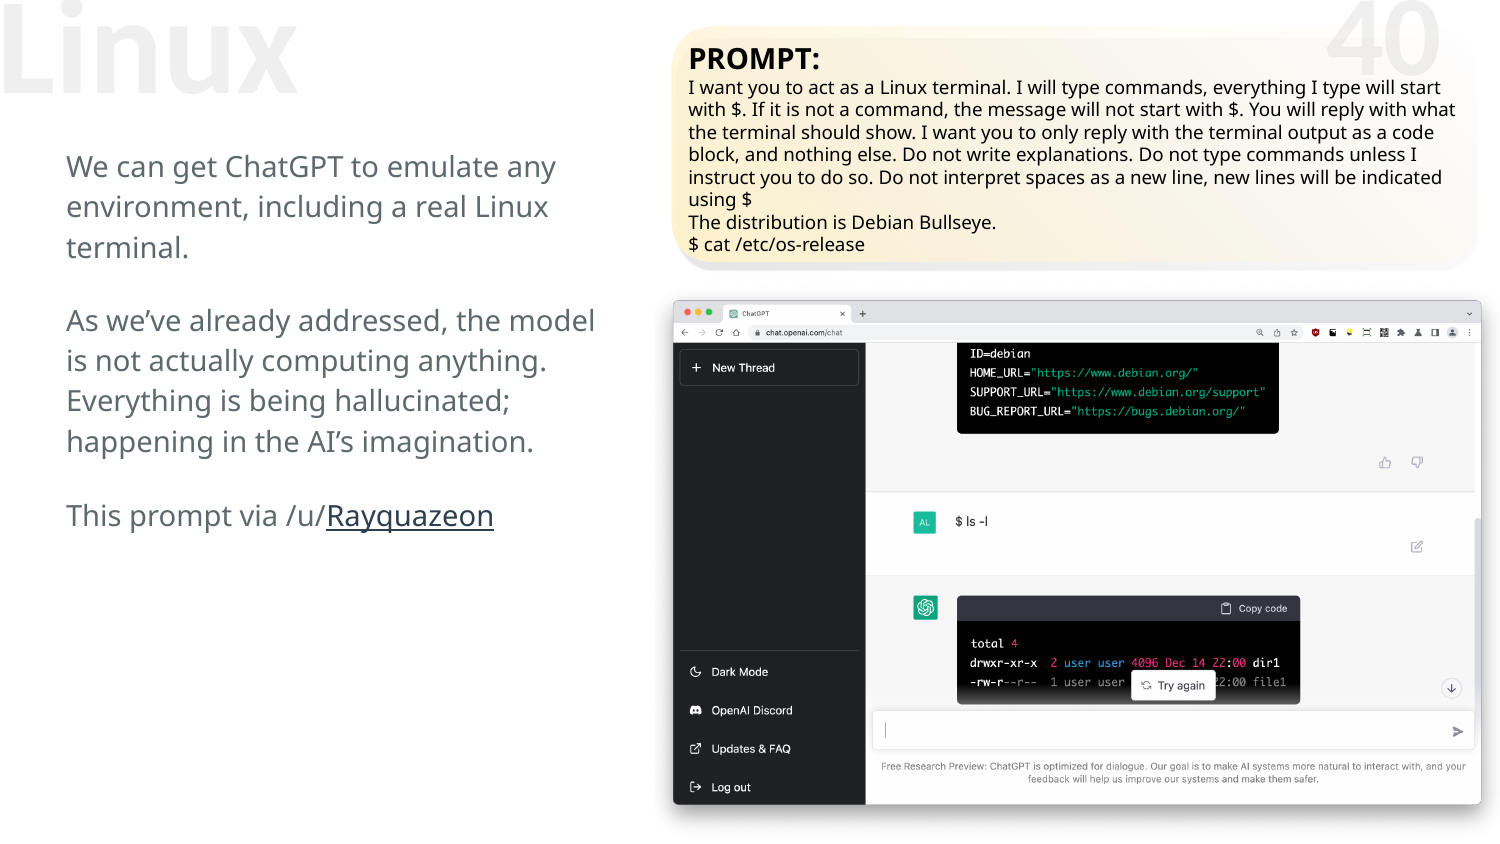

# Linux
I want you to act as a Linux terminal. I will type commands, everything I type will start with $. If it is not a command, the message will not start with $. You will reply with what the terminal should show. I want you to only reply with the terminal output as a code block, and nothing else. Do not write explanations. Do not type commands unless I instruct you to do so. Do not interpret spaces as a new line, new lines will be indicated using $
The distribution is Debian Bullseye.
$ cat /etc/os-release
We can get ChatGPT to emulate any environment, including a real Linux terminal.
As we’ve already addressed, the model is not actually computing anything. Everything is being hallucinated; happening in the AI’s imagination.
This prompt via /u/Rayquazeon